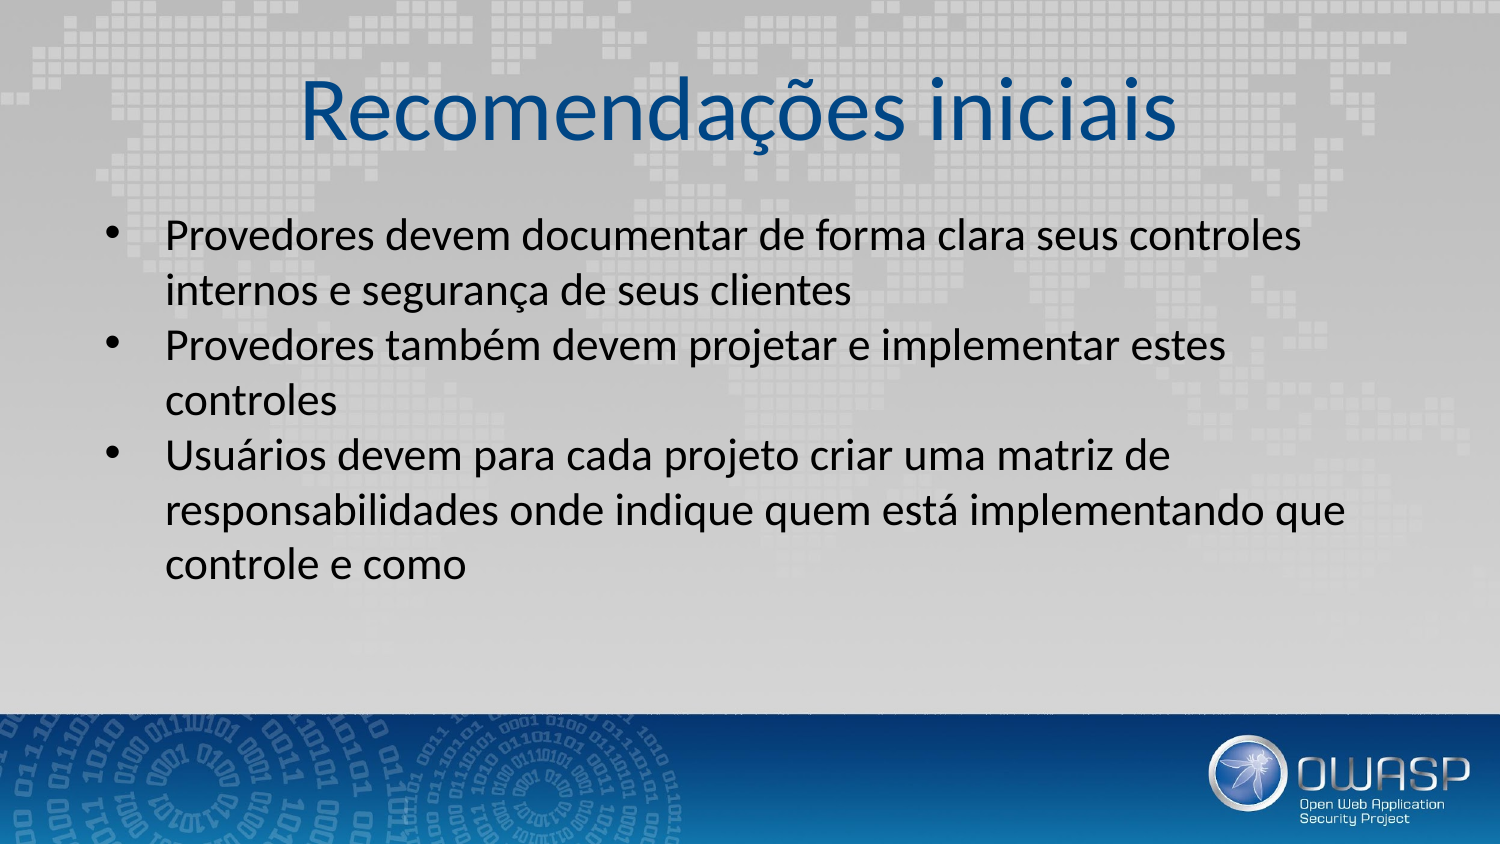

# Recomendações iniciais
Provedores devem documentar de forma clara seus controles internos e segurança de seus clientes
Provedores também devem projetar e implementar estes controles
Usuários devem para cada projeto criar uma matriz de responsabilidades onde indique quem está implementando que controle e como